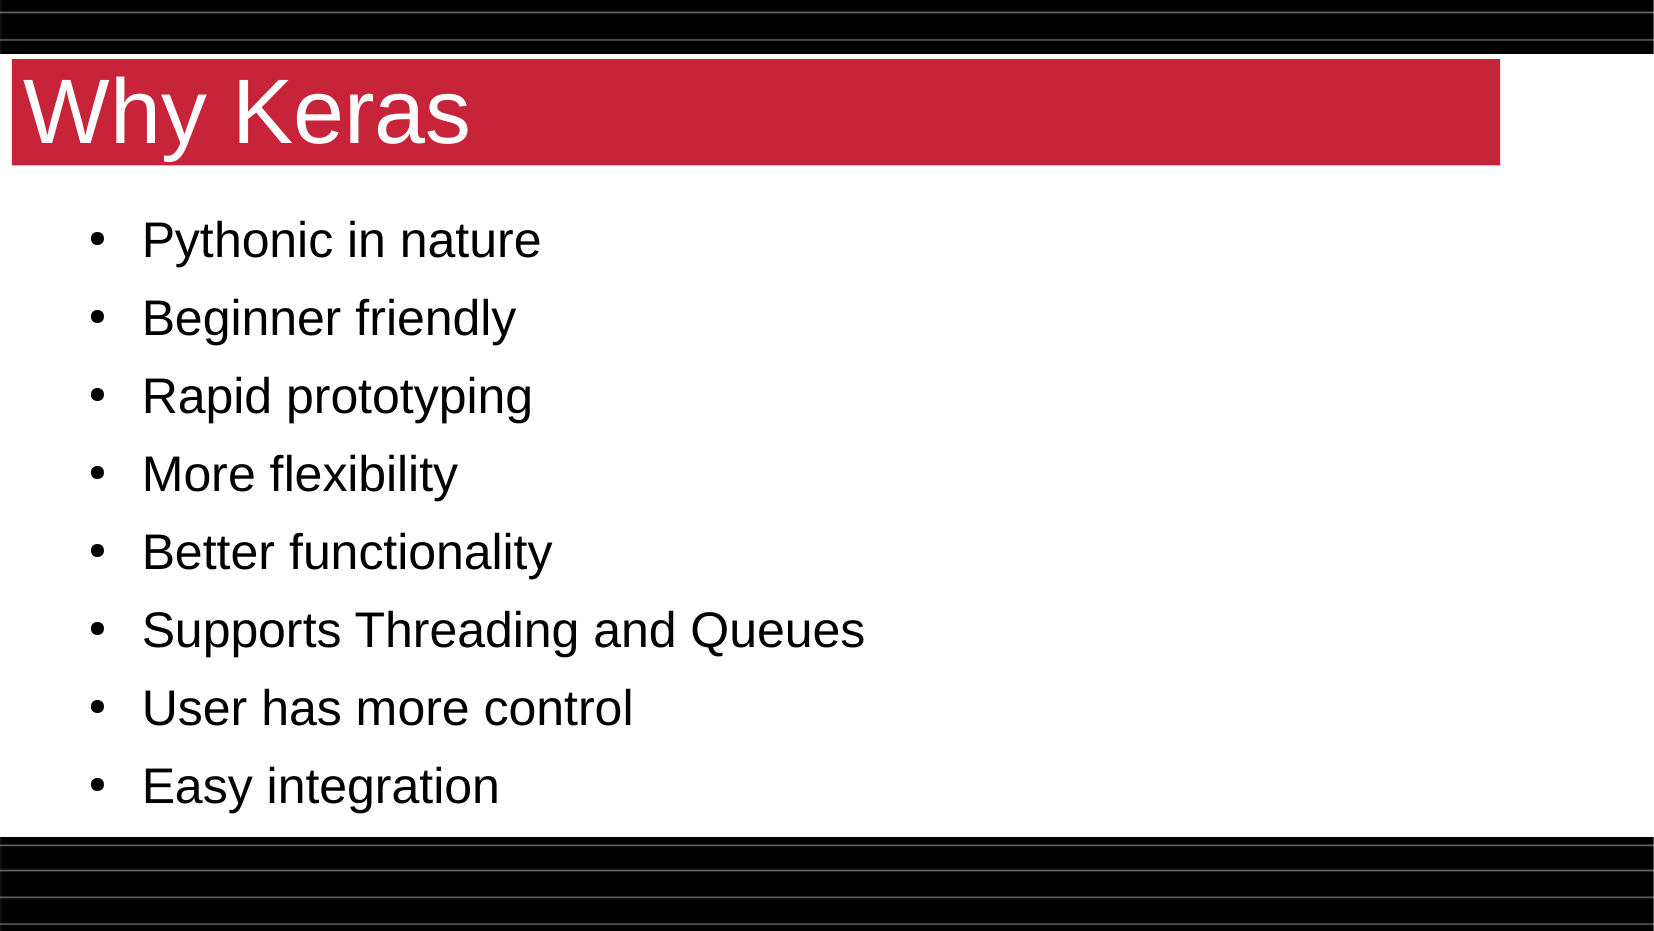

# Why Keras
Pythonic in nature
Beginner friendly
Rapid prototyping
More flexibility
Better functionality
Supports Threading and Queues
User has more control
Easy integration